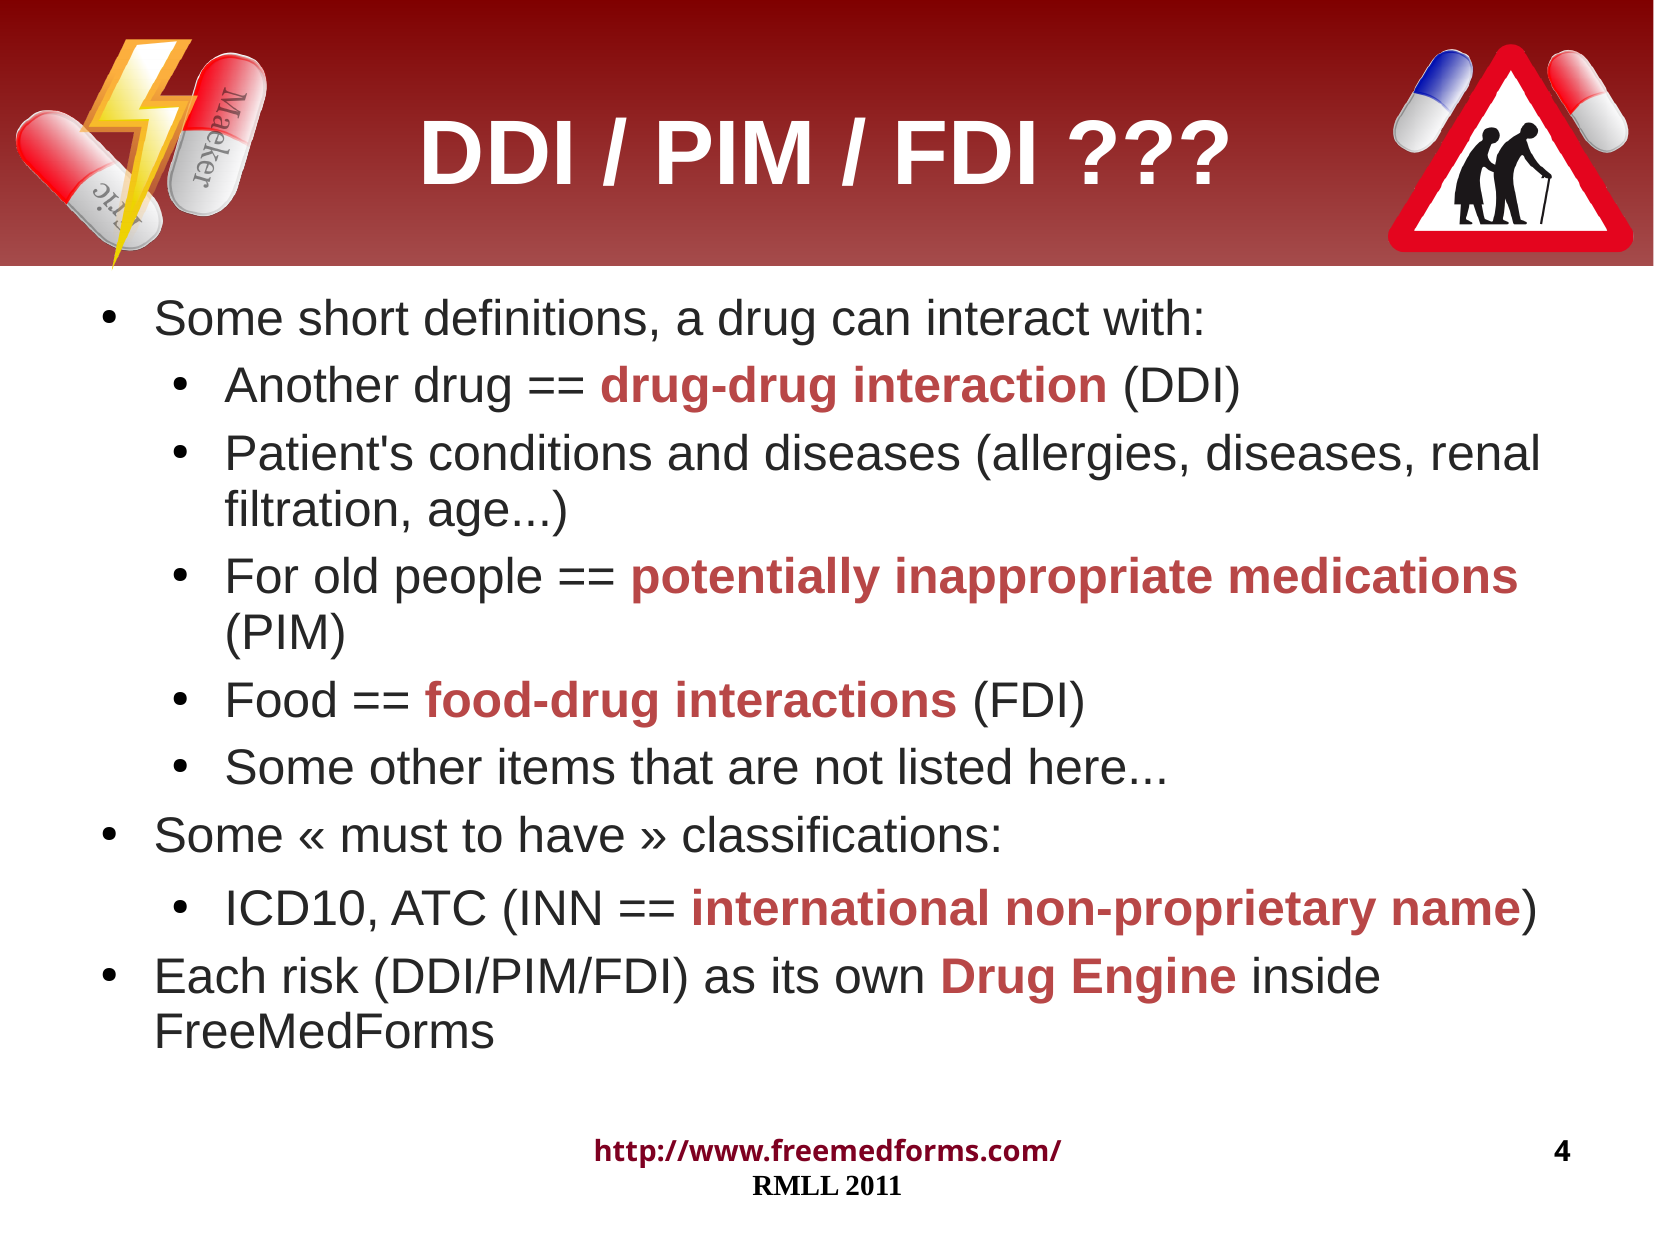

# DDI / PIM / FDI ???
Some short definitions, a drug can interact with:
Another drug == drug-drug interaction (DDI)
Patient's conditions and diseases (allergies, diseases, renal filtration, age...)
For old people == potentially inappropriate medications (PIM)
Food == food-drug interactions (FDI)
Some other items that are not listed here...
Some « must to have » classifications:
ICD10, ATC (INN == international non-proprietary name)
Each risk (DDI/PIM/FDI) as its own Drug Engine inside FreeMedForms
4